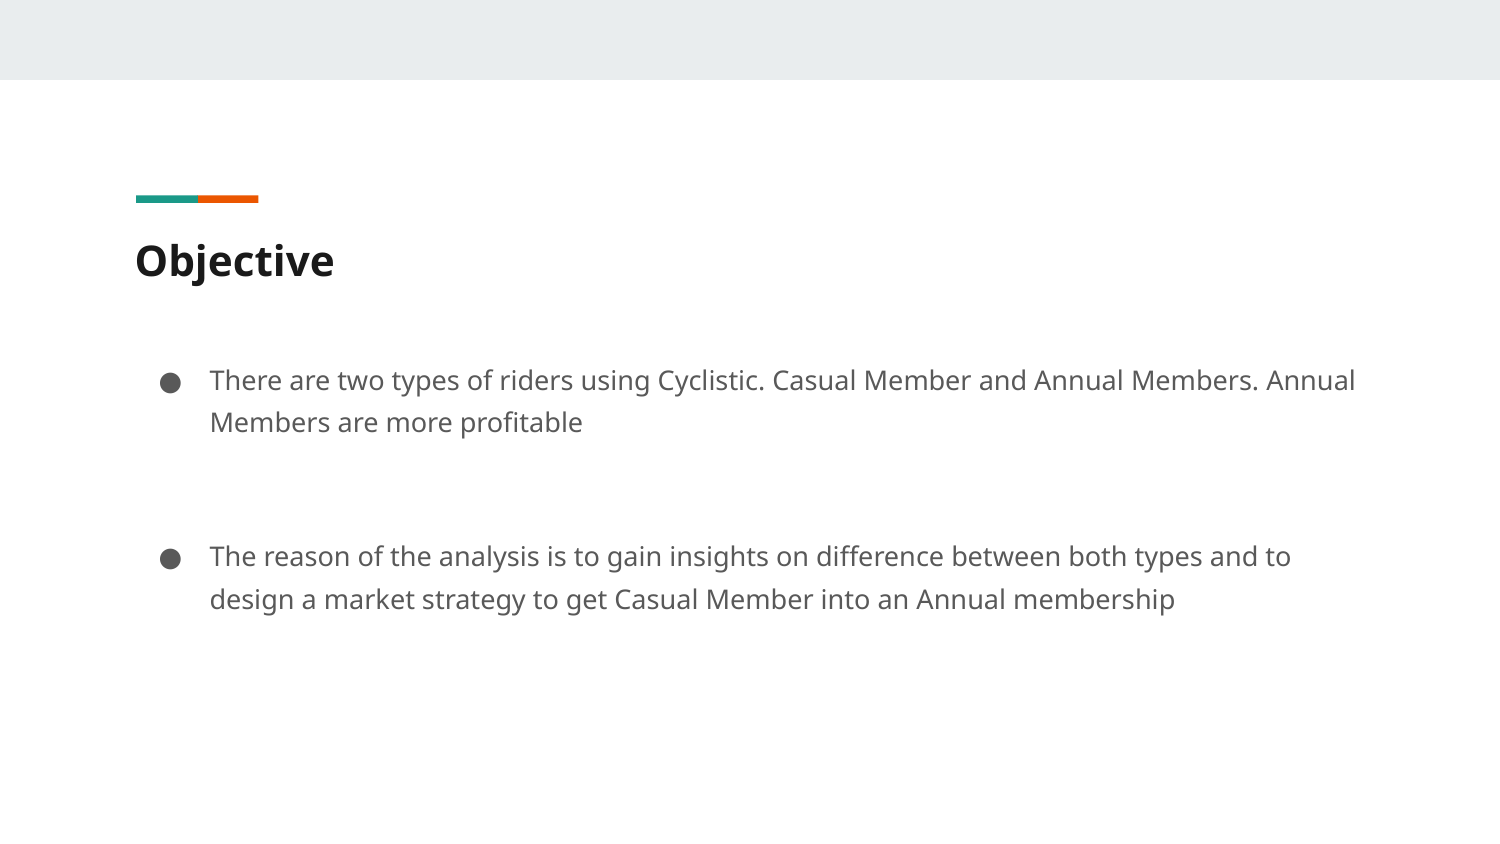

# Objective
There are two types of riders using Cyclistic. Casual Member and Annual Members. Annual Members are more profitable
The reason of the analysis is to gain insights on difference between both types and to design a market strategy to get Casual Member into an Annual membership